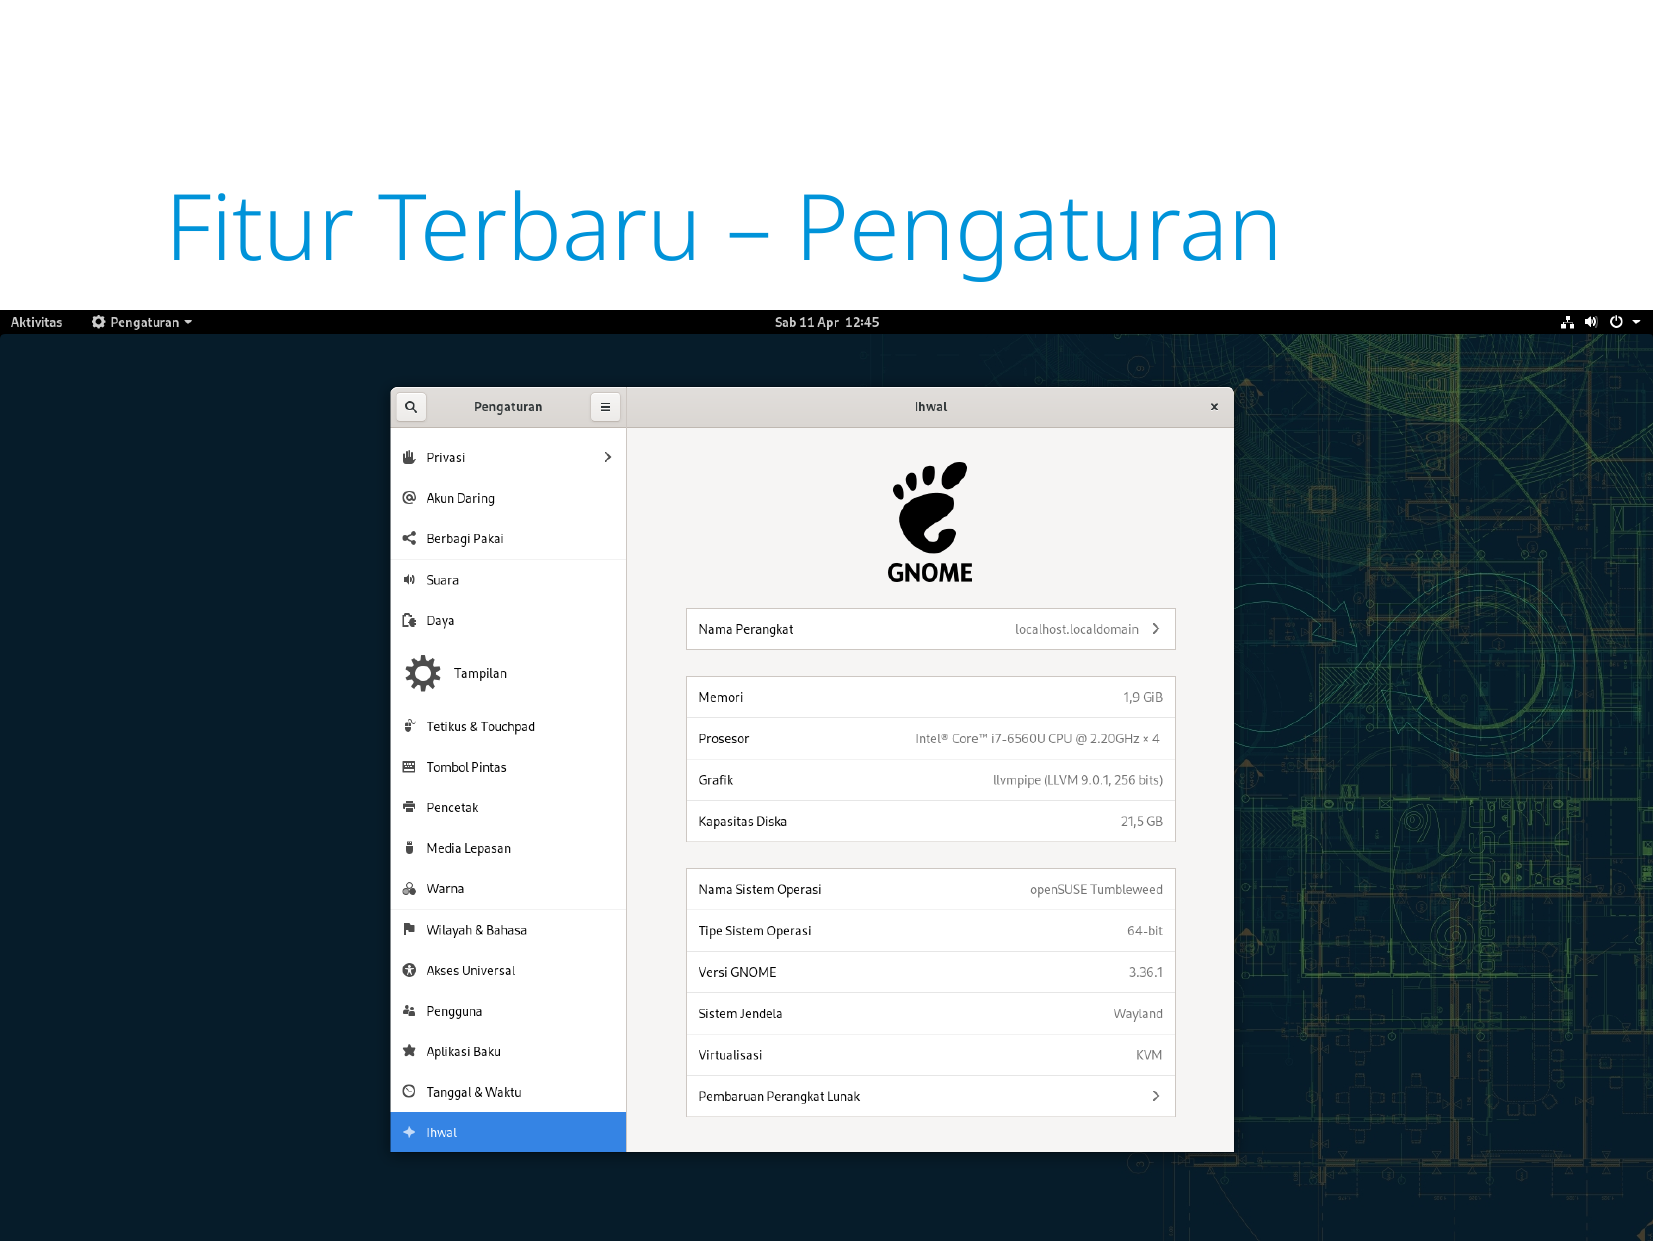

Fitur Terbaru – Pengaturan
# Lorem ipsum